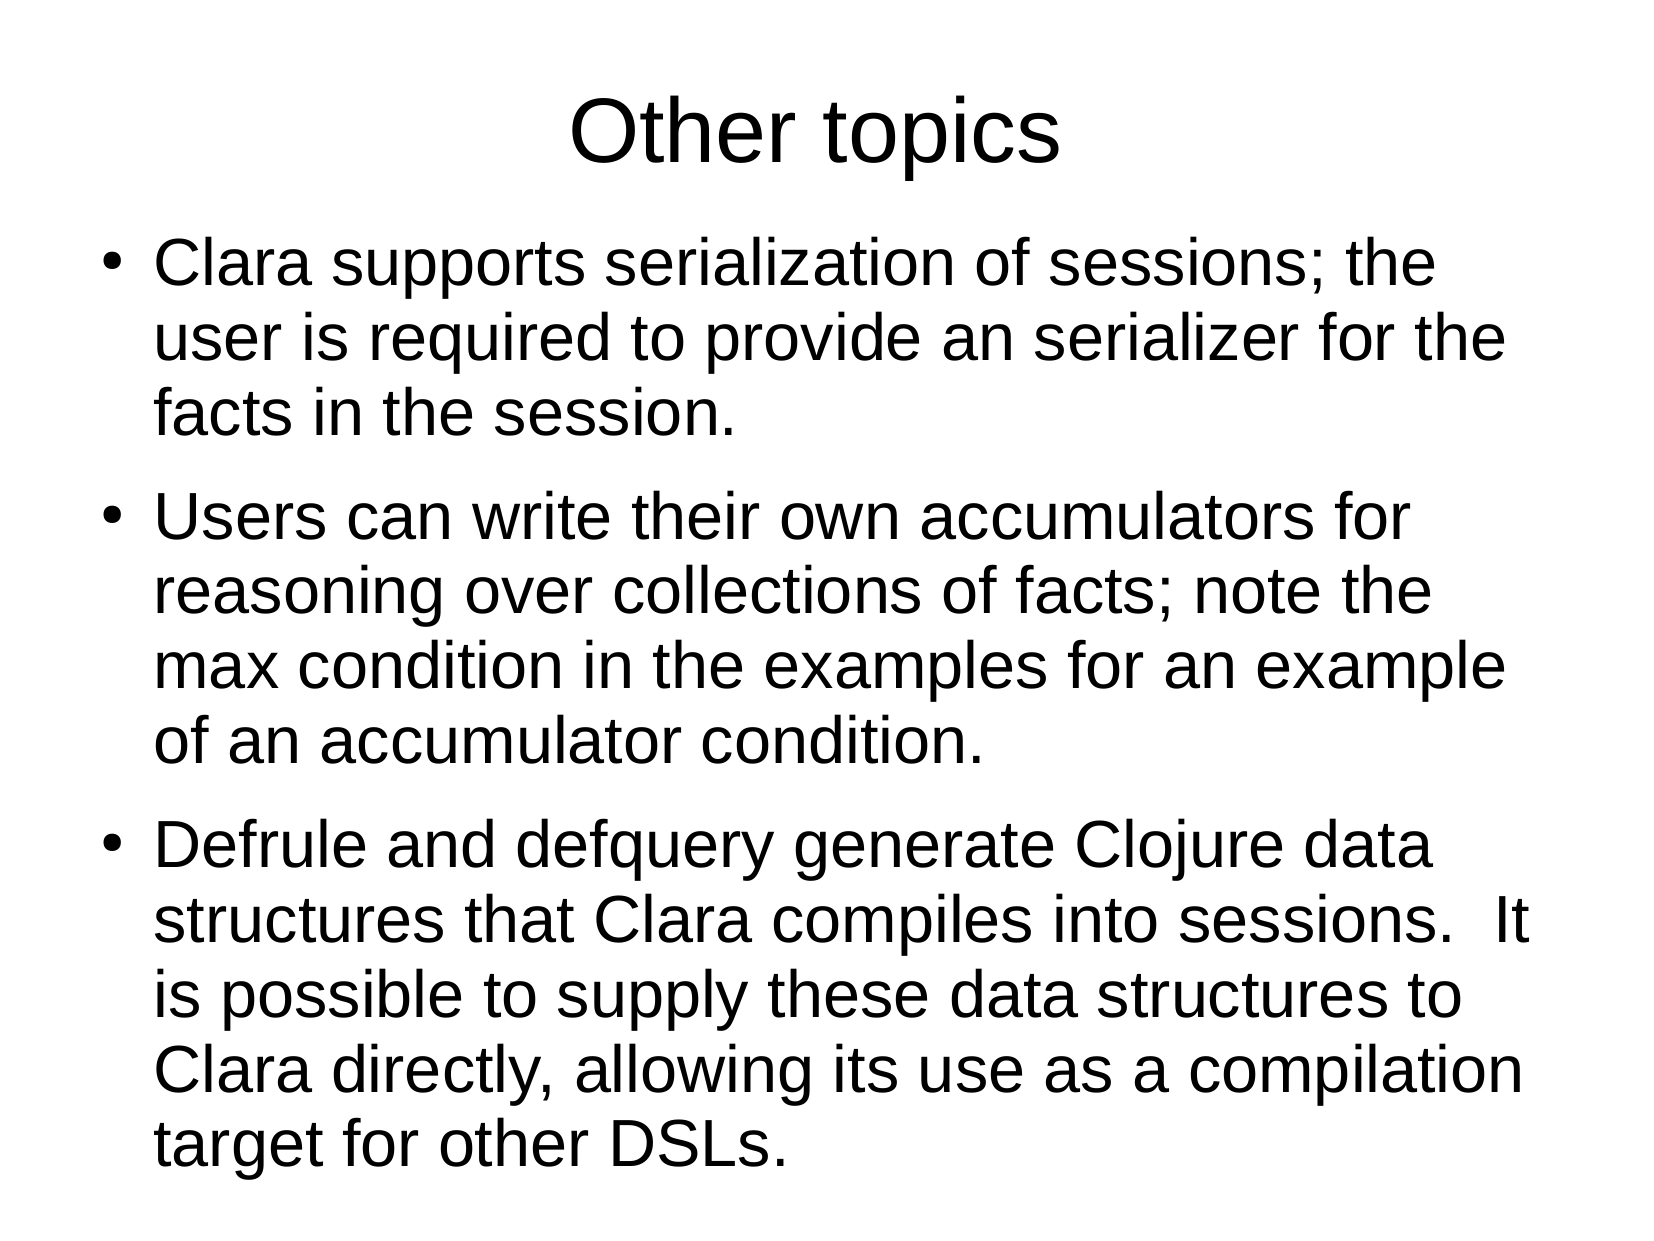

# Other topics
Clara supports serialization of sessions; the user is required to provide an serializer for the facts in the session.
Users can write their own accumulators for reasoning over collections of facts; note the max condition in the examples for an example of an accumulator condition.
Defrule and defquery generate Clojure data structures that Clara compiles into sessions. It is possible to supply these data structures to Clara directly, allowing its use as a compilation target for other DSLs.